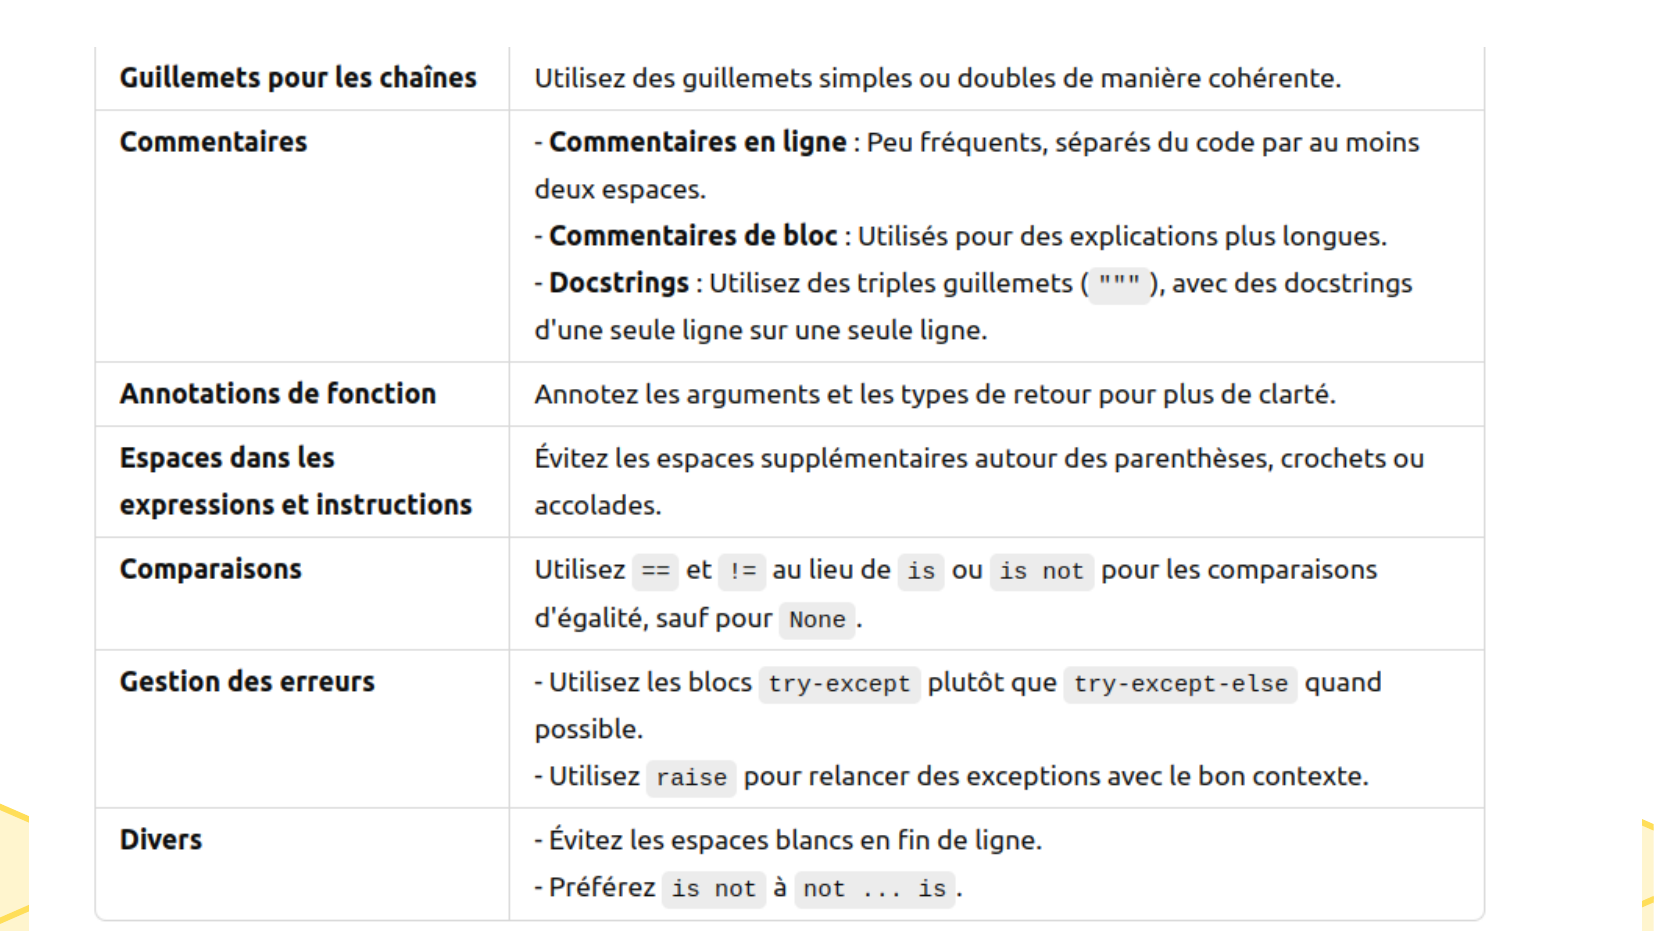

1) Suivre le guide PEP 8
#